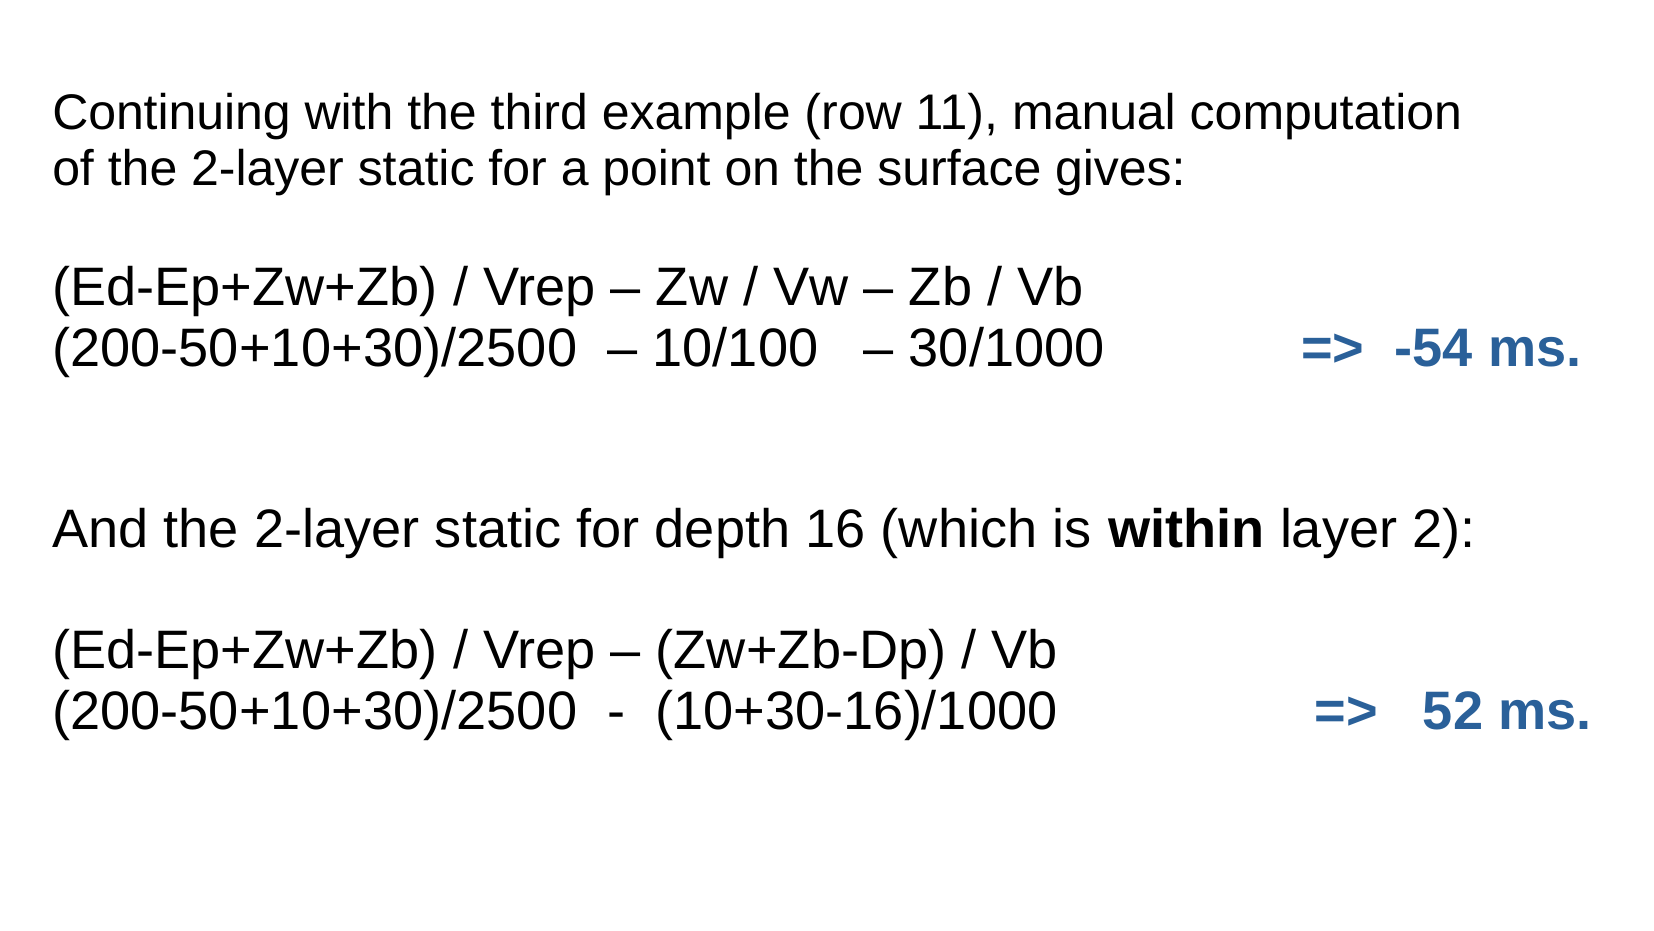

Continuing with the third example (row 11), manual computation of the 2-layer static for a point on the surface gives:
(Ed-Ep+Zw+Zb) / Vrep – Zw / Vw – Zb / Vb
(200-50+10+30)/2500 – 10/100 – 30/1000 => -54 ms.
And the 2-layer static for depth 16 (which is within layer 2):
(Ed-Ep+Zw+Zb) / Vrep – (Zw+Zb-Dp) / Vb
(200-50+10+30)/2500 - (10+30-16)/1000 => 52 ms.